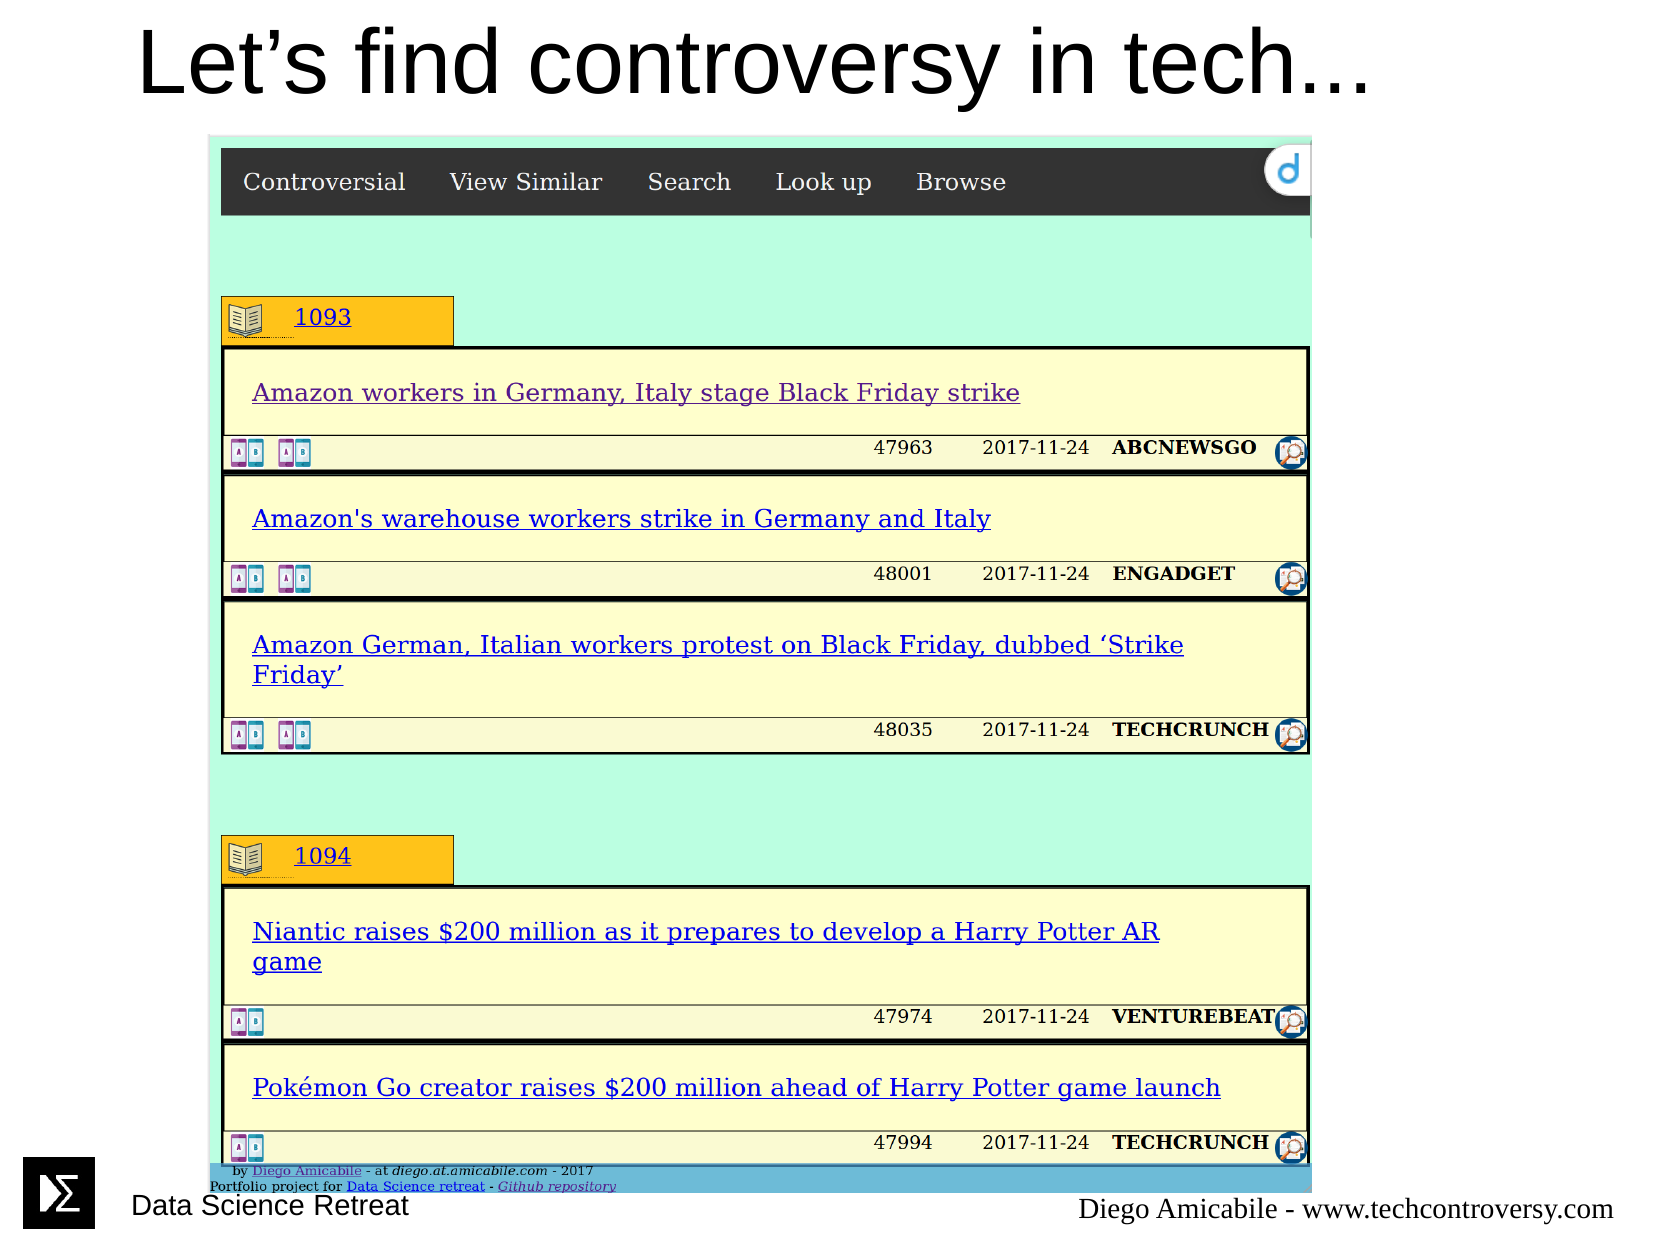

# Let’s find controversy in tech...
Diego Amicabile - www.techcontroversy.com